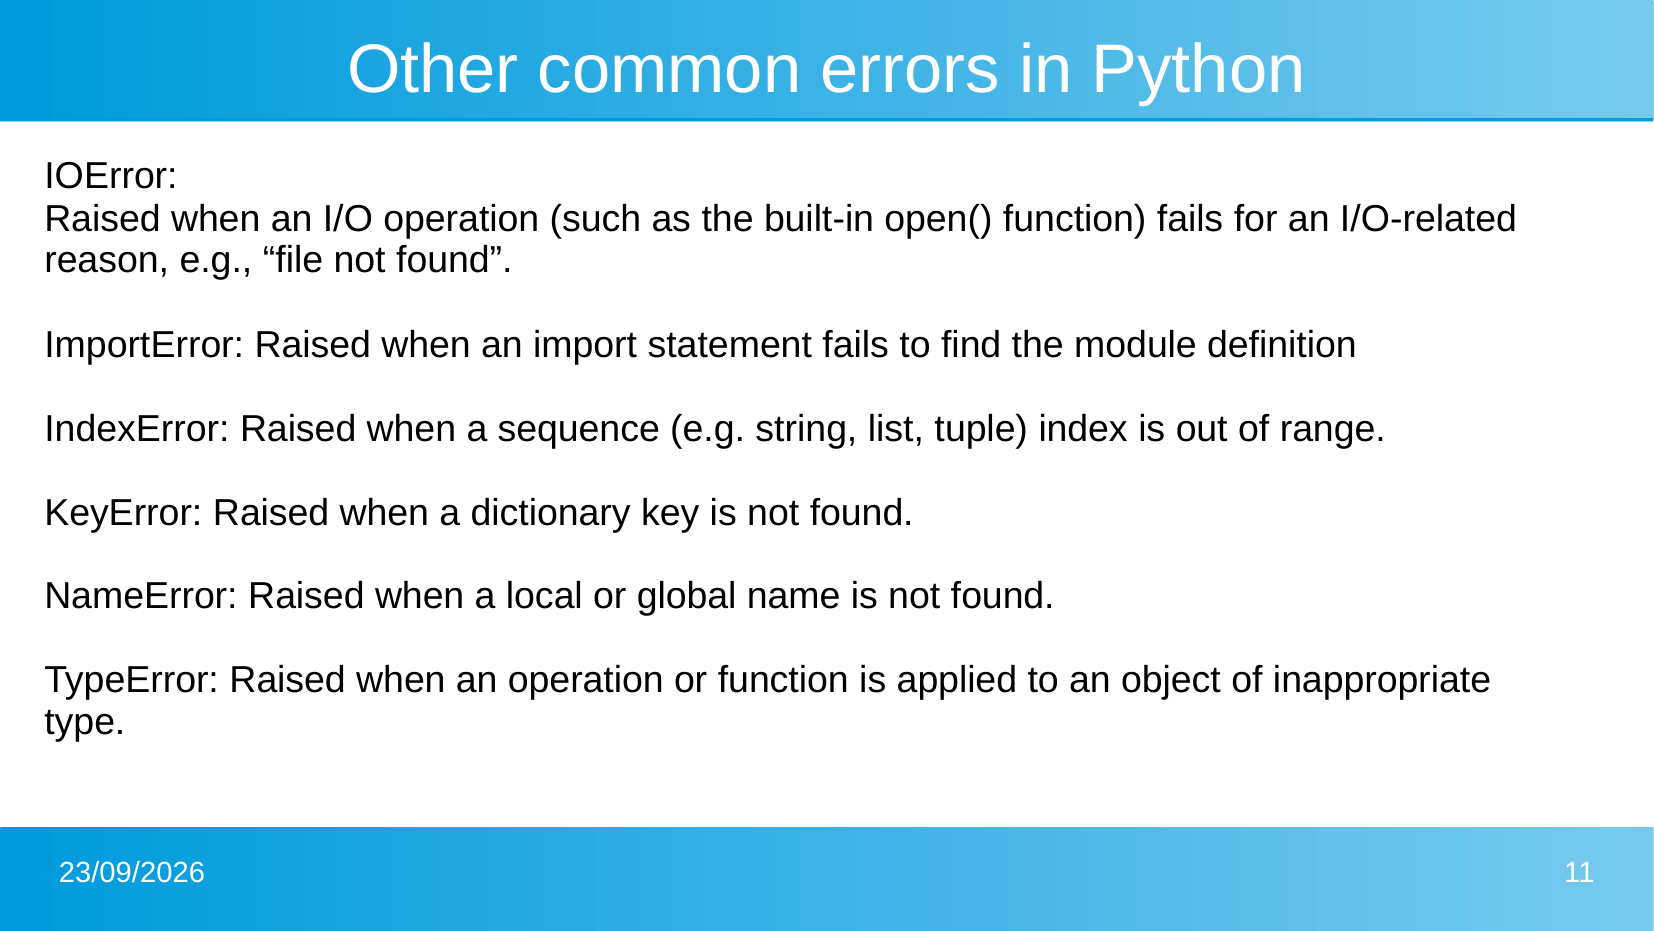

# Other common errors in Python
IOError:
Raised when an I/O operation (such as the built-in open() function) fails for an I/O-related reason, e.g., “file not found”.
ImportError: Raised when an import statement fails to find the module definition
IndexError: Raised when a sequence (e.g. string, list, tuple) index is out of range.
KeyError: Raised when a dictionary key is not found.
NameError: Raised when a local or global name is not found.
TypeError: Raised when an operation or function is applied to an object of inappropriate
type.
11